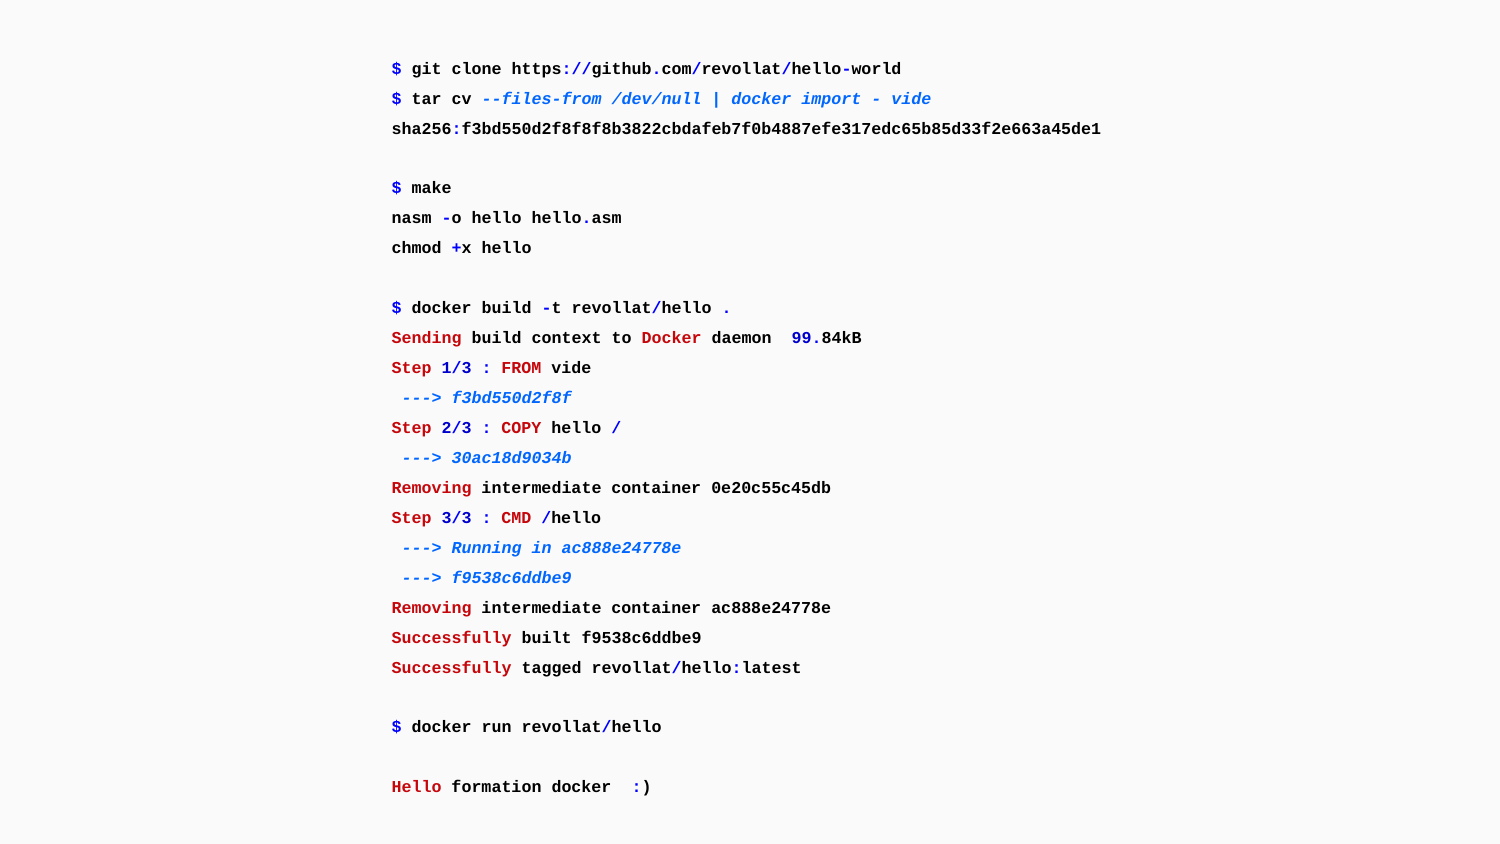

$ git clone https://github.com/revollat/hello-world
$ tar cv --files-from /dev/null | docker import - vide
sha256:f3bd550d2f8f8f8b3822cbdafeb7f0b4887efe317edc65b85d33f2e663a45de1
$ make
nasm -o hello hello.asm
chmod +x hello
$ docker build -t revollat/hello .
Sending build context to Docker daemon 99.84kB
Step 1/3 : FROM vide
 ---> f3bd550d2f8f
Step 2/3 : COPY hello /
 ---> 30ac18d9034b
Removing intermediate container 0e20c55c45db
Step 3/3 : CMD /hello
 ---> Running in ac888e24778e
 ---> f9538c6ddbe9
Removing intermediate container ac888e24778e
Successfully built f9538c6ddbe9
Successfully tagged revollat/hello:latest
$ docker run revollat/hello
Hello formation docker :)